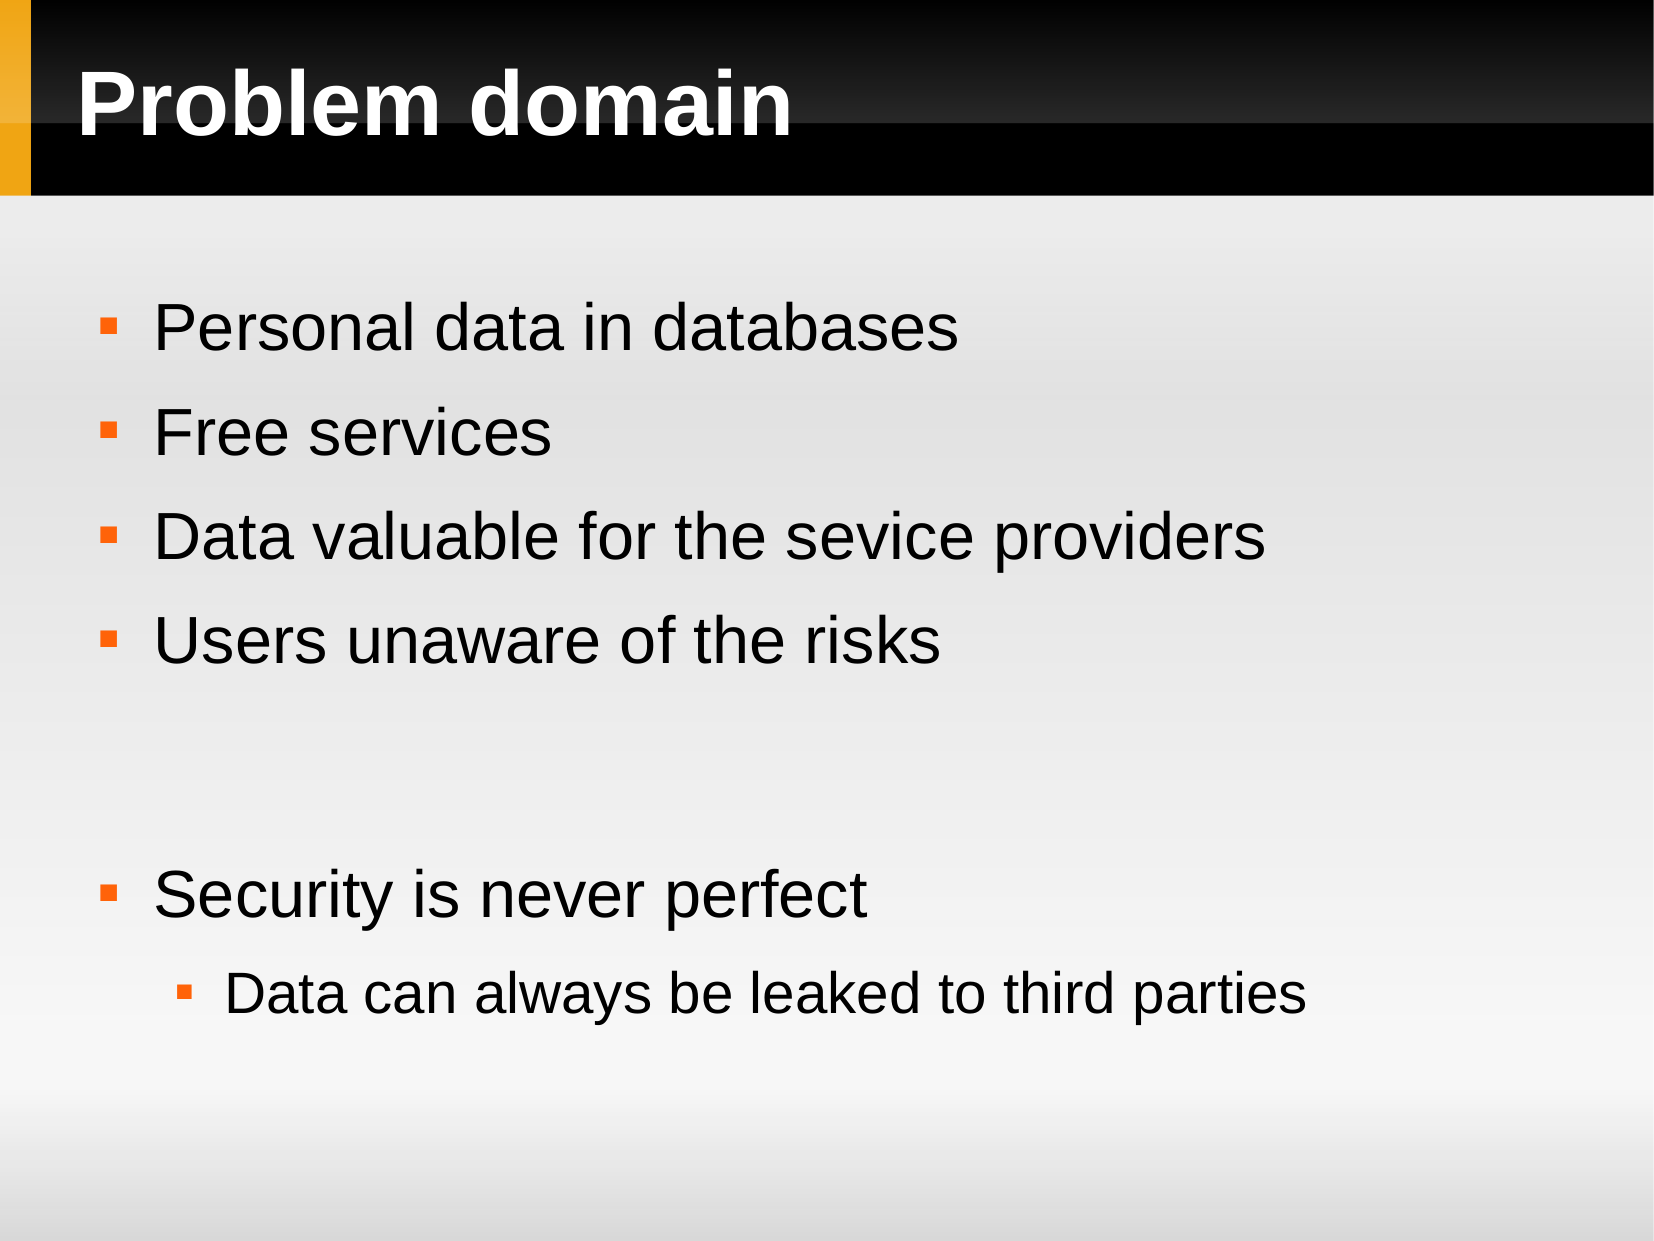

# Problem domain
Personal data in databases
Free services
Data valuable for the sevice providers
Users unaware of the risks
Security is never perfect
Data can always be leaked to third parties